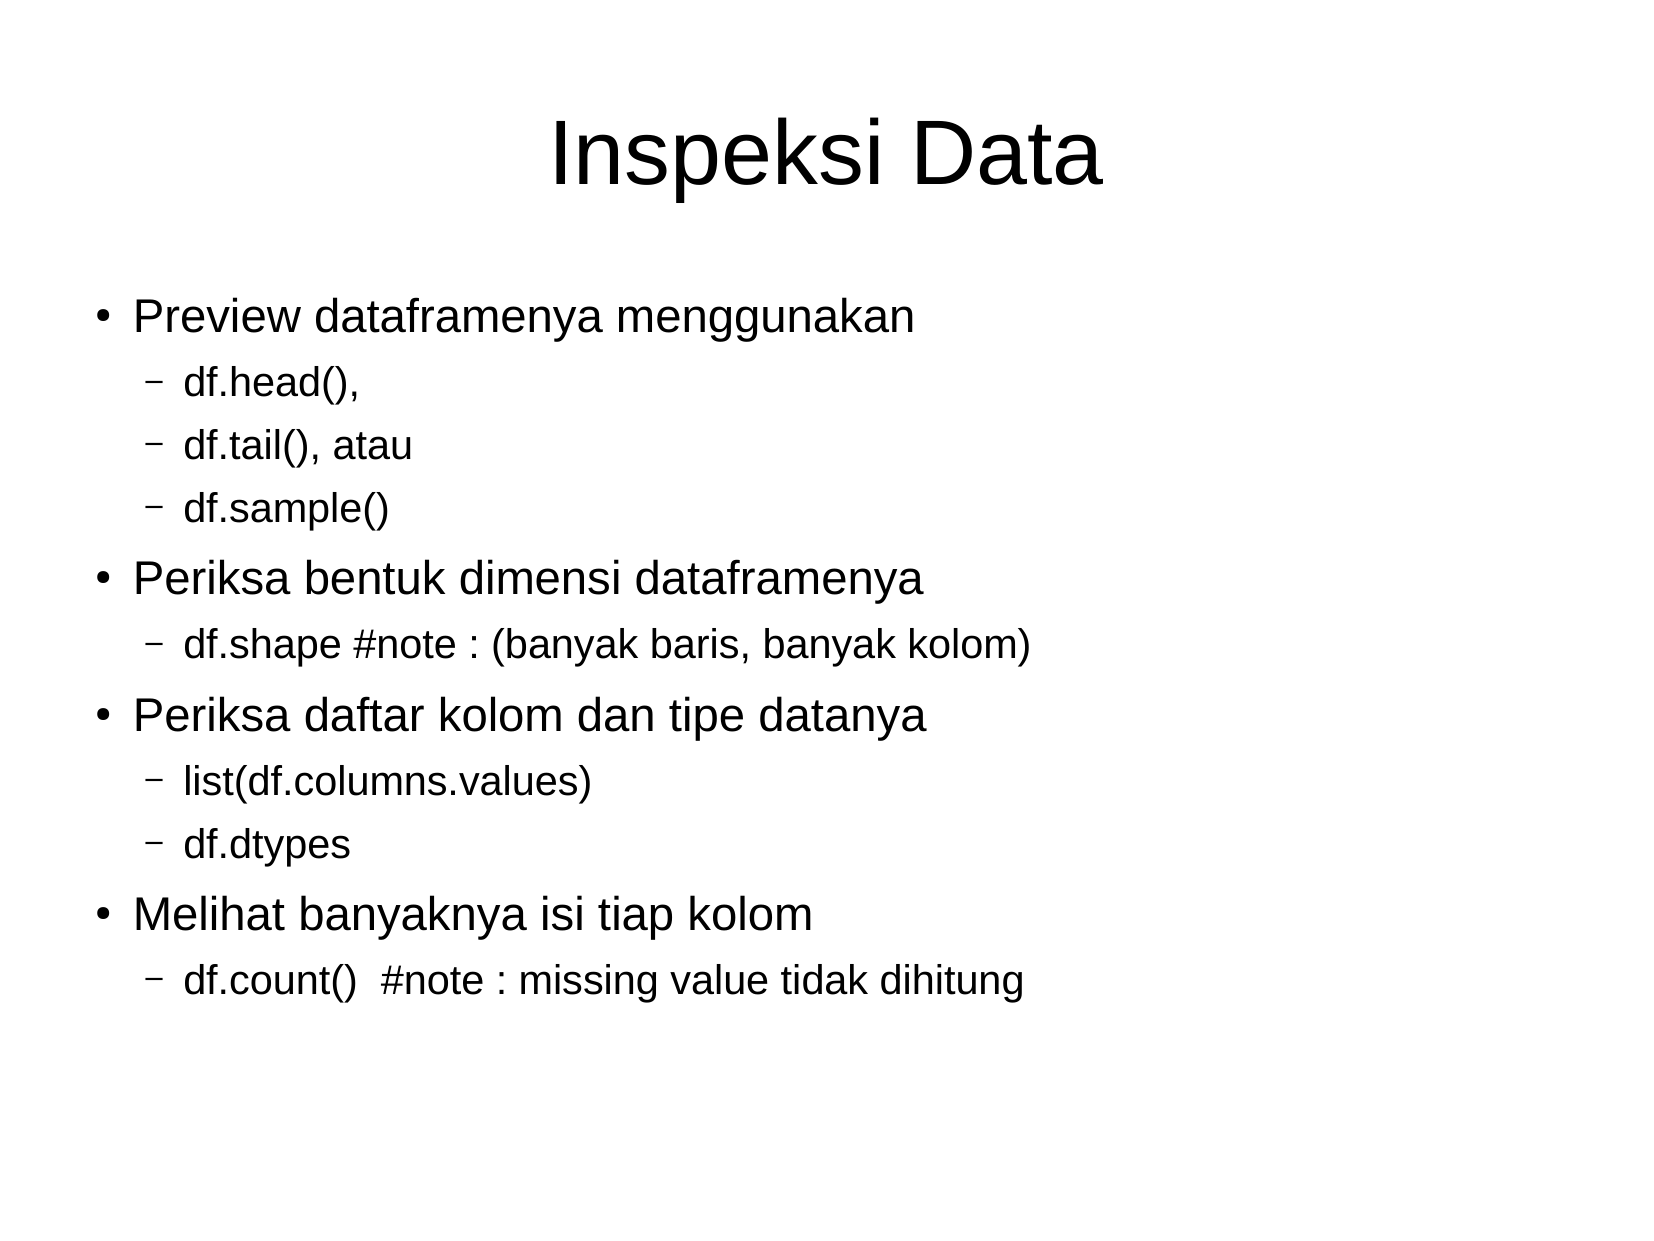

# Inspeksi Data
Preview dataframenya menggunakan
df.head(),
df.tail(), atau
df.sample()
Periksa bentuk dimensi dataframenya
df.shape #note : (banyak baris, banyak kolom)
Periksa daftar kolom dan tipe datanya
list(df.columns.values)
df.dtypes
Melihat banyaknya isi tiap kolom
df.count() #note : missing value tidak dihitung